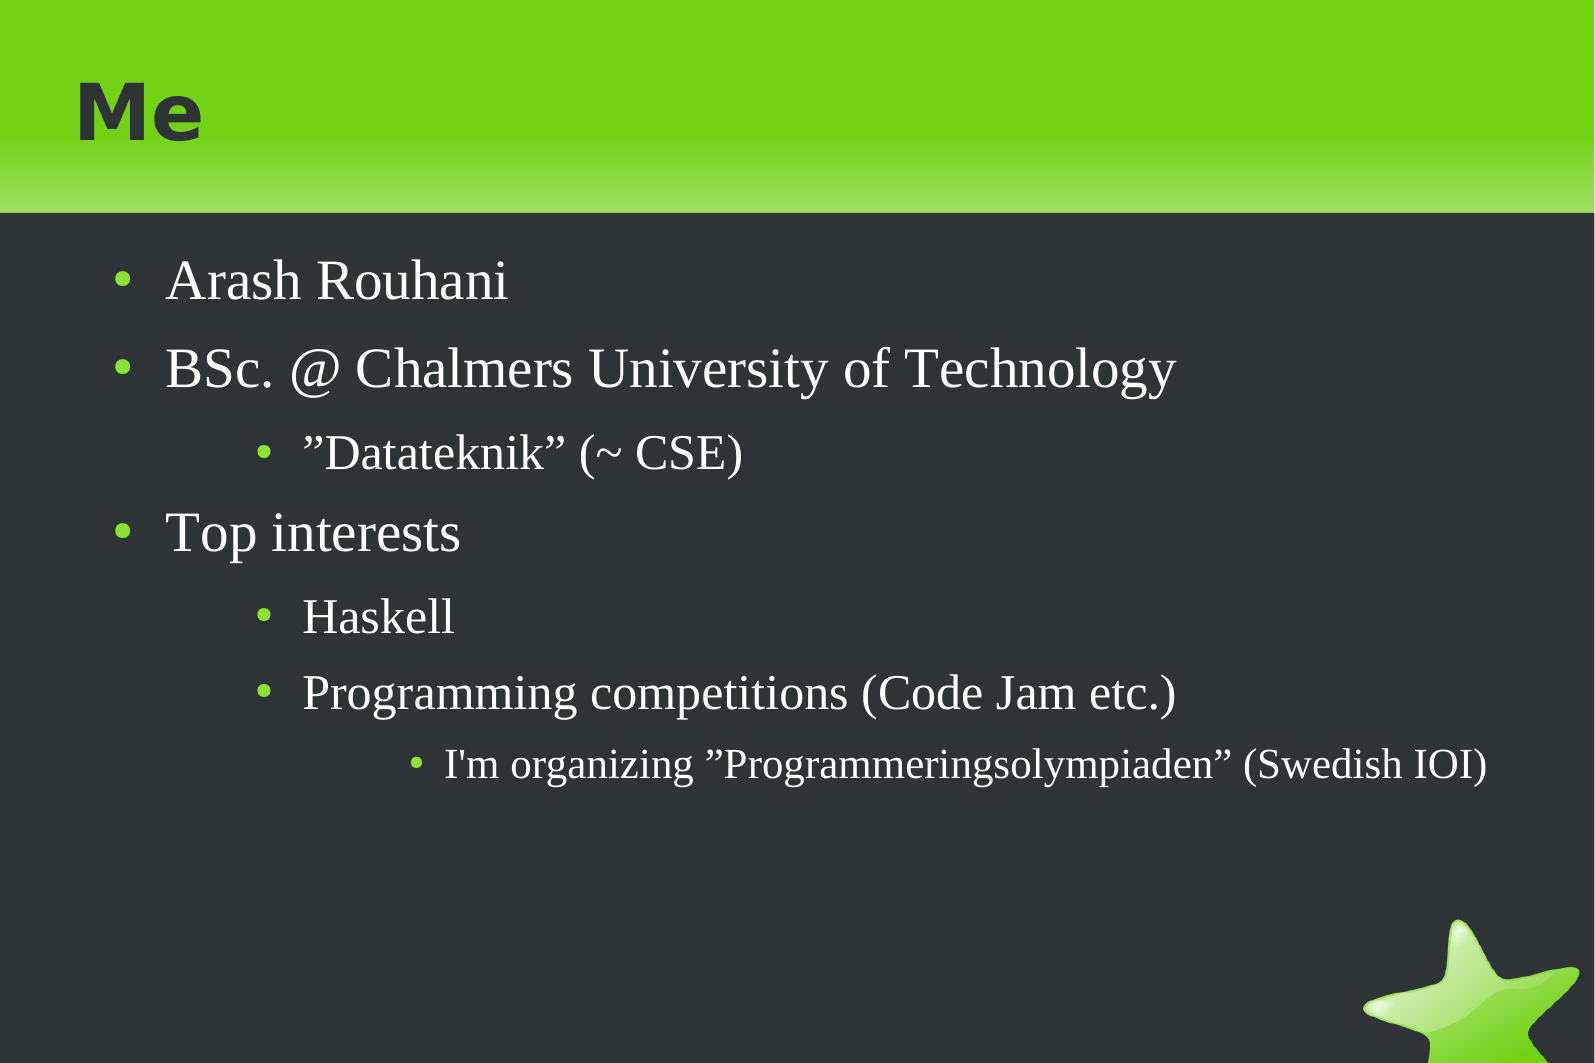

# Me
Arash Rouhani
BSc. @ Chalmers University of Technology
”Datateknik” (~ CSE)
Top interests
Haskell
Programming competitions (Code Jam etc.)
I'm organizing ”Programmeringsolympiaden” (Swedish IOI)